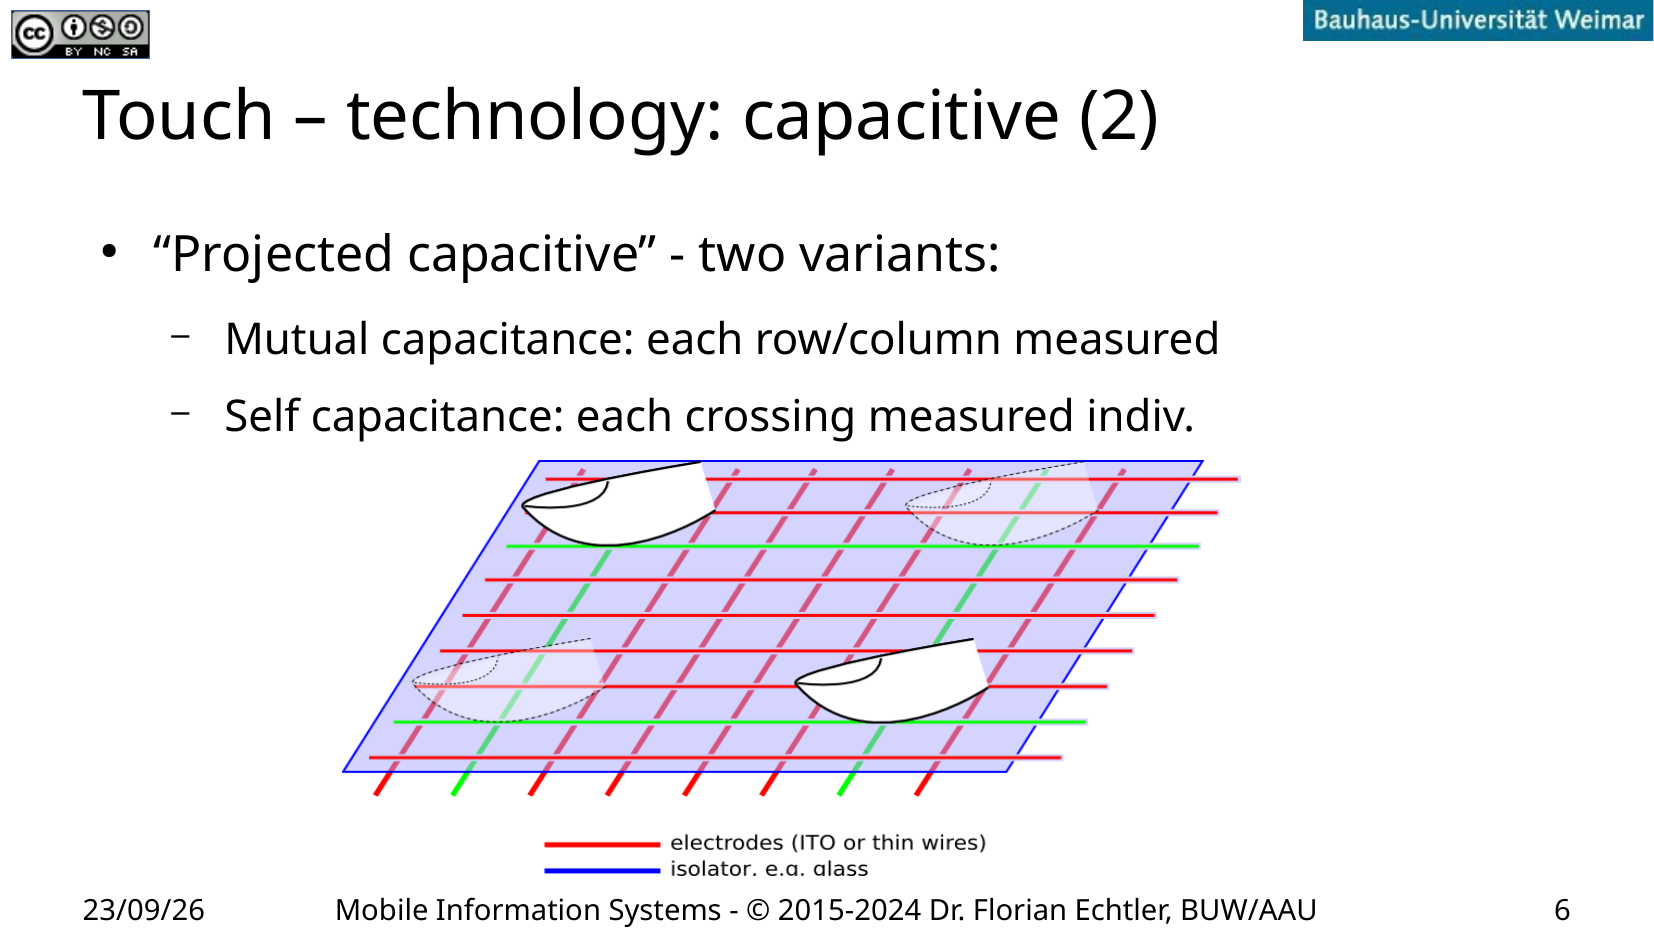

# Touch – technology: capacitive (2)
“Projected capacitive” - two variants:
Mutual capacitance: each row/column measured
Self capacitance: each crossing measured indiv.
Mobile Information Systems - © 2015-2024 Dr. Florian Echtler, BUW/AAU
6